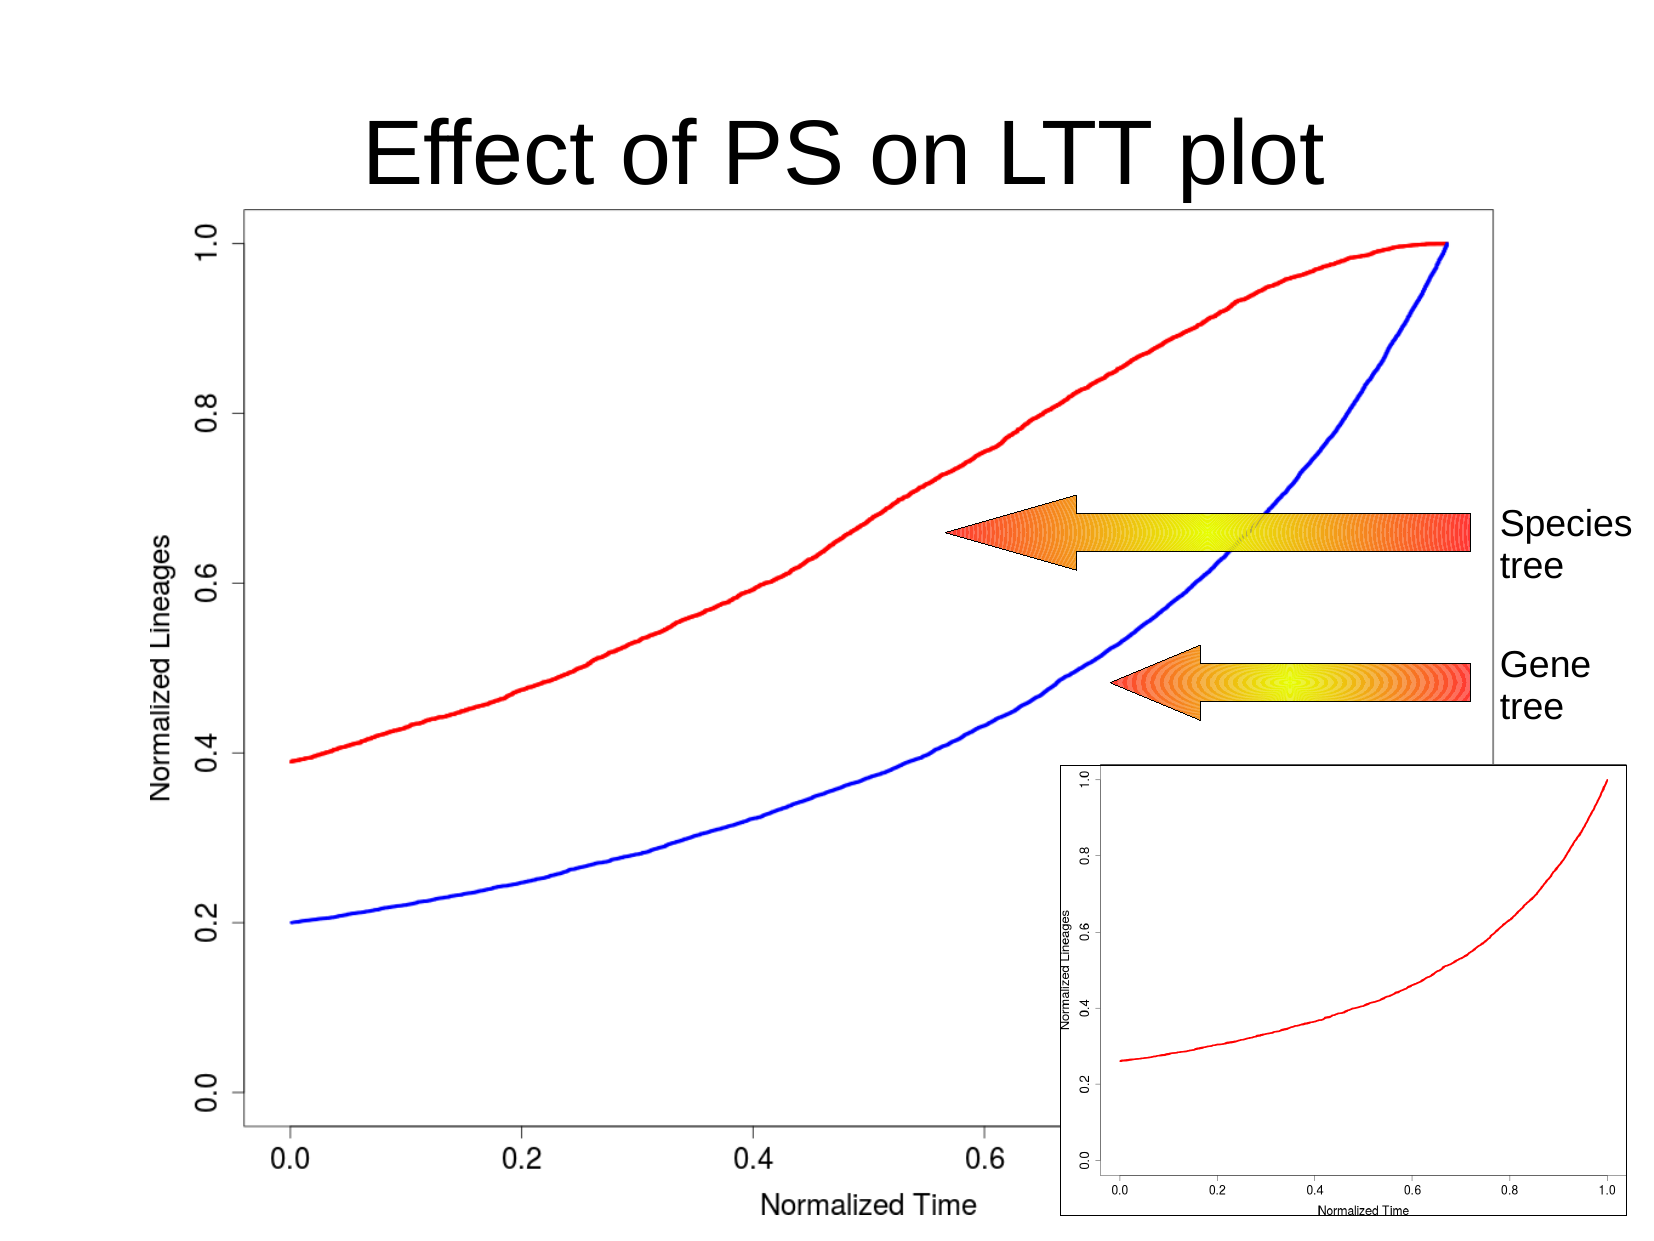

# Effect of PS on LTT plot
Species tree
Gene
tree